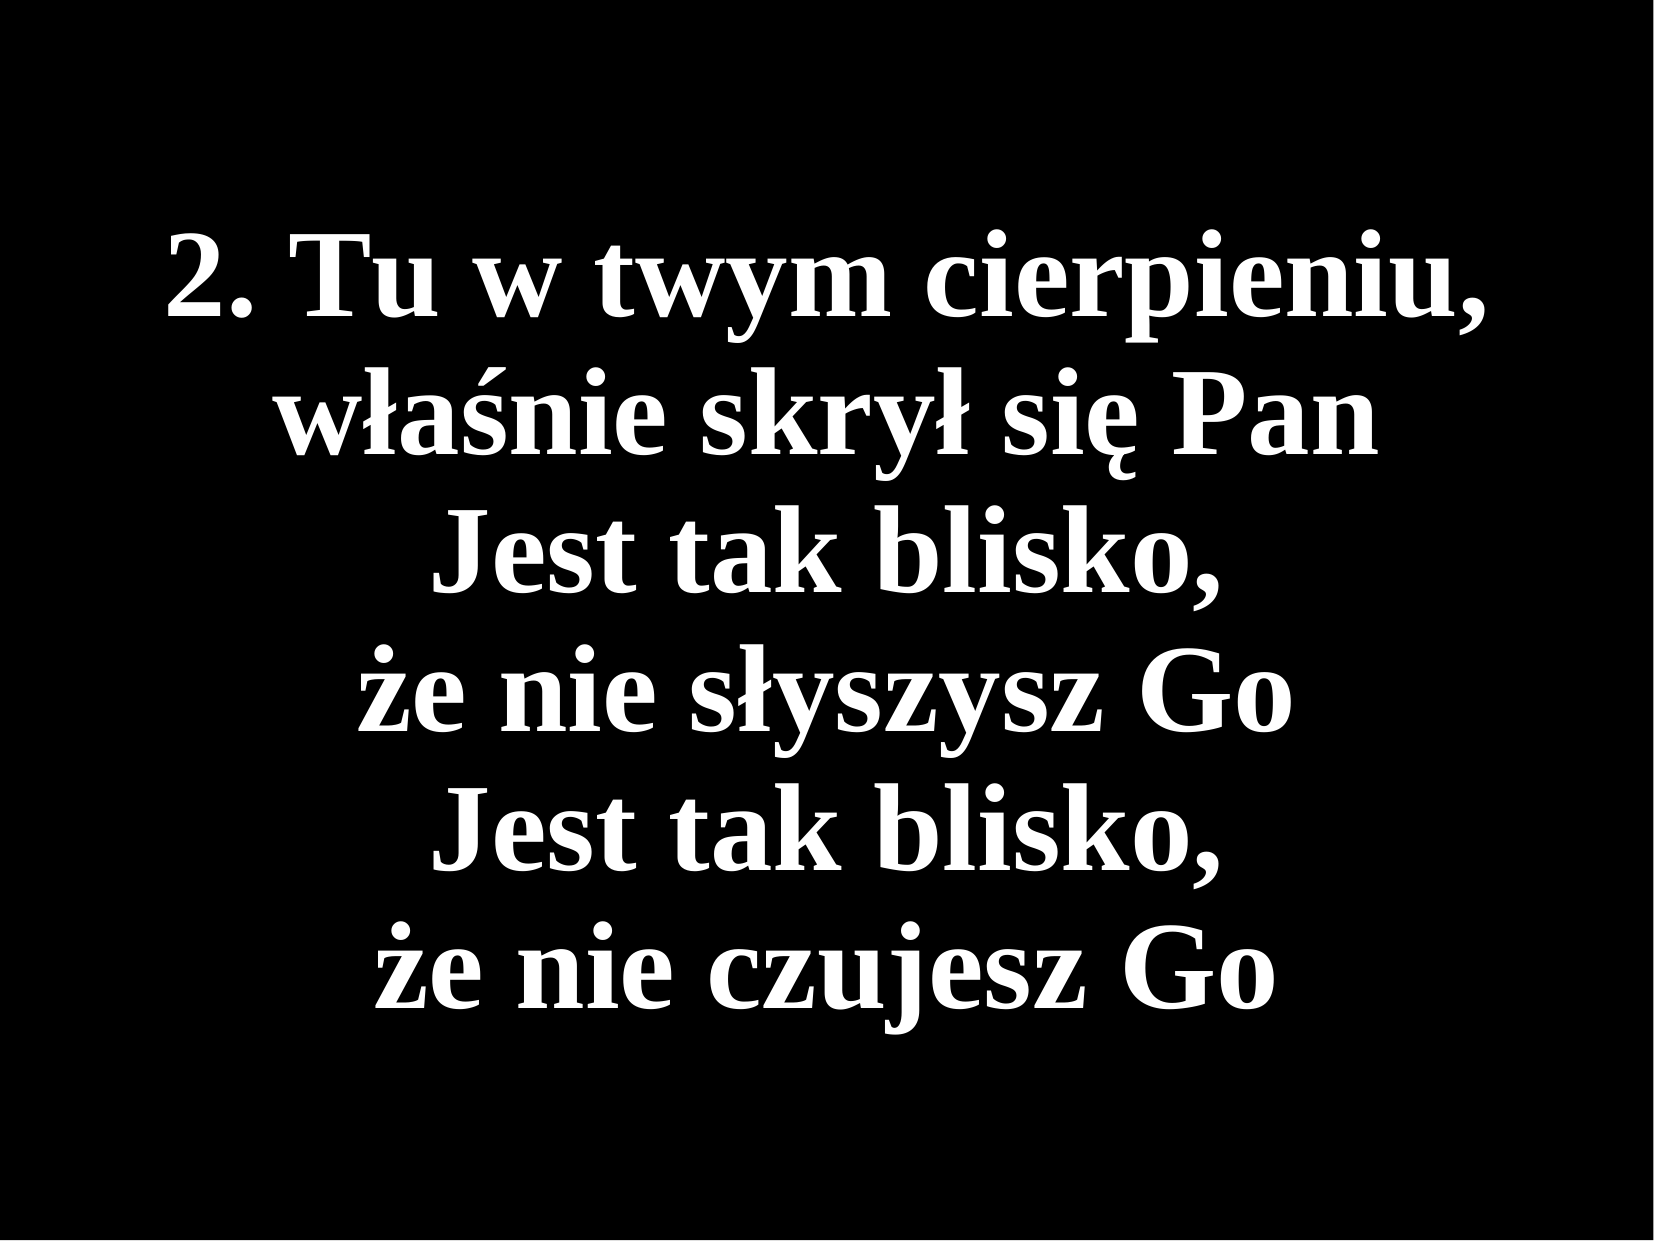

# 2. Tu w twym cierpieniu, właśnie skrył się Pan Jest tak blisko, że nie słyszysz Go Jest tak blisko, że nie czujesz Go